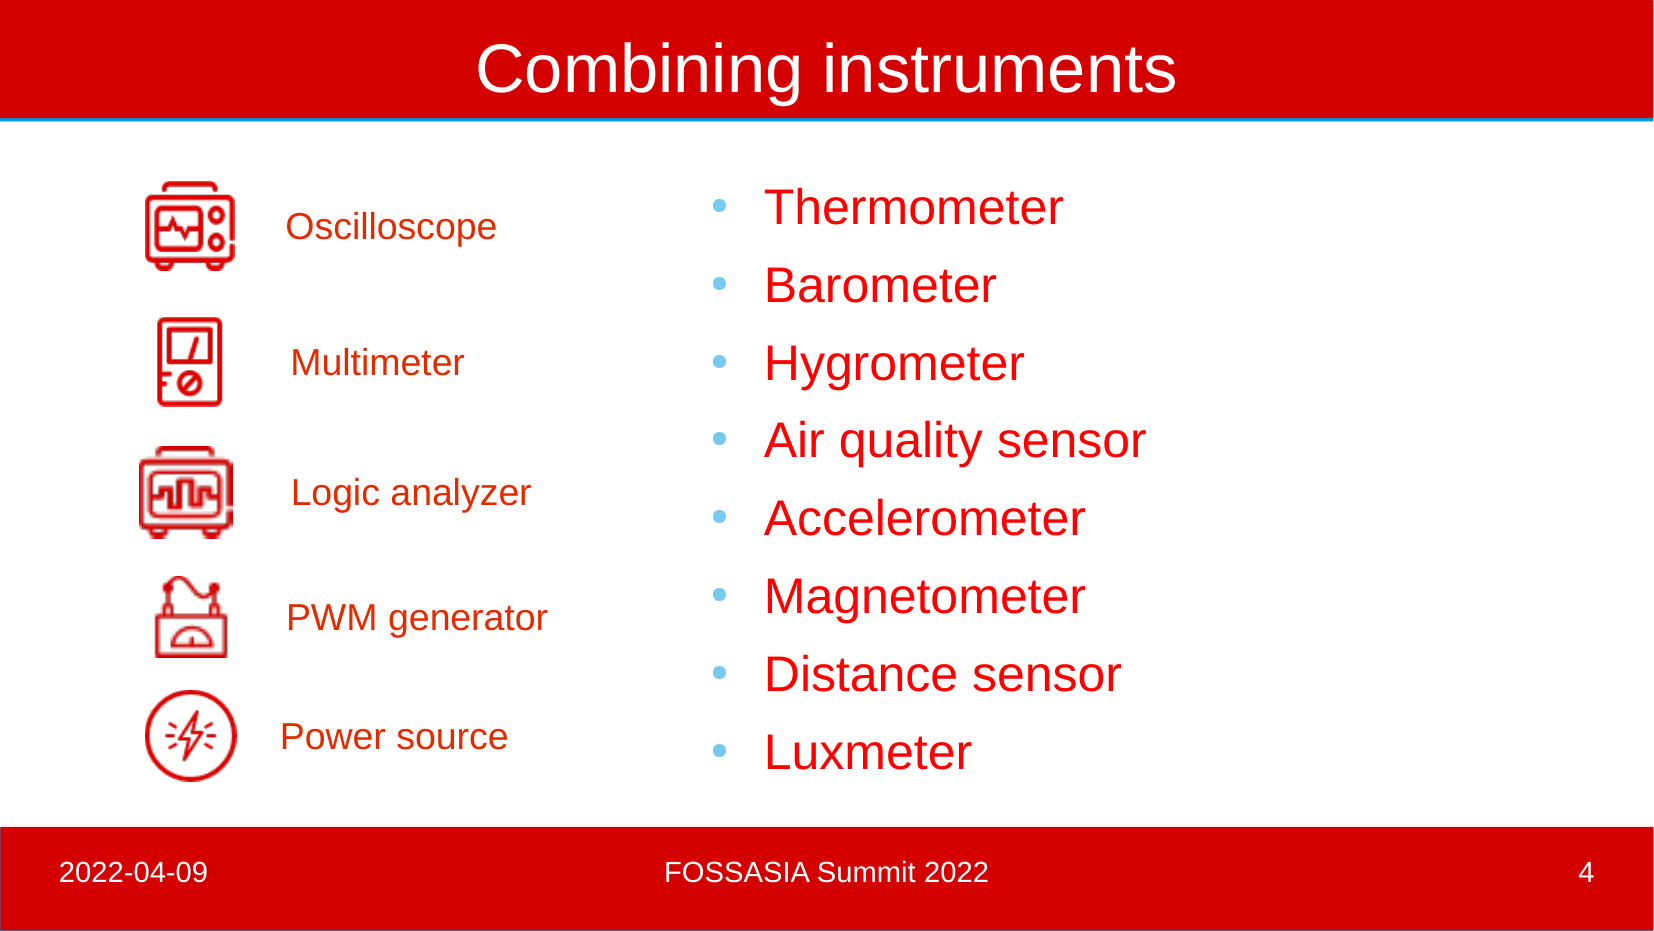

# Combining instruments
Thermometer
Barometer
Hygrometer
Air quality sensor
Accelerometer
Magnetometer
Distance sensor
Luxmeter
			Oscilloscope
					Multimeter
						Logic analyzer
						PWM generator
					 Power source
4